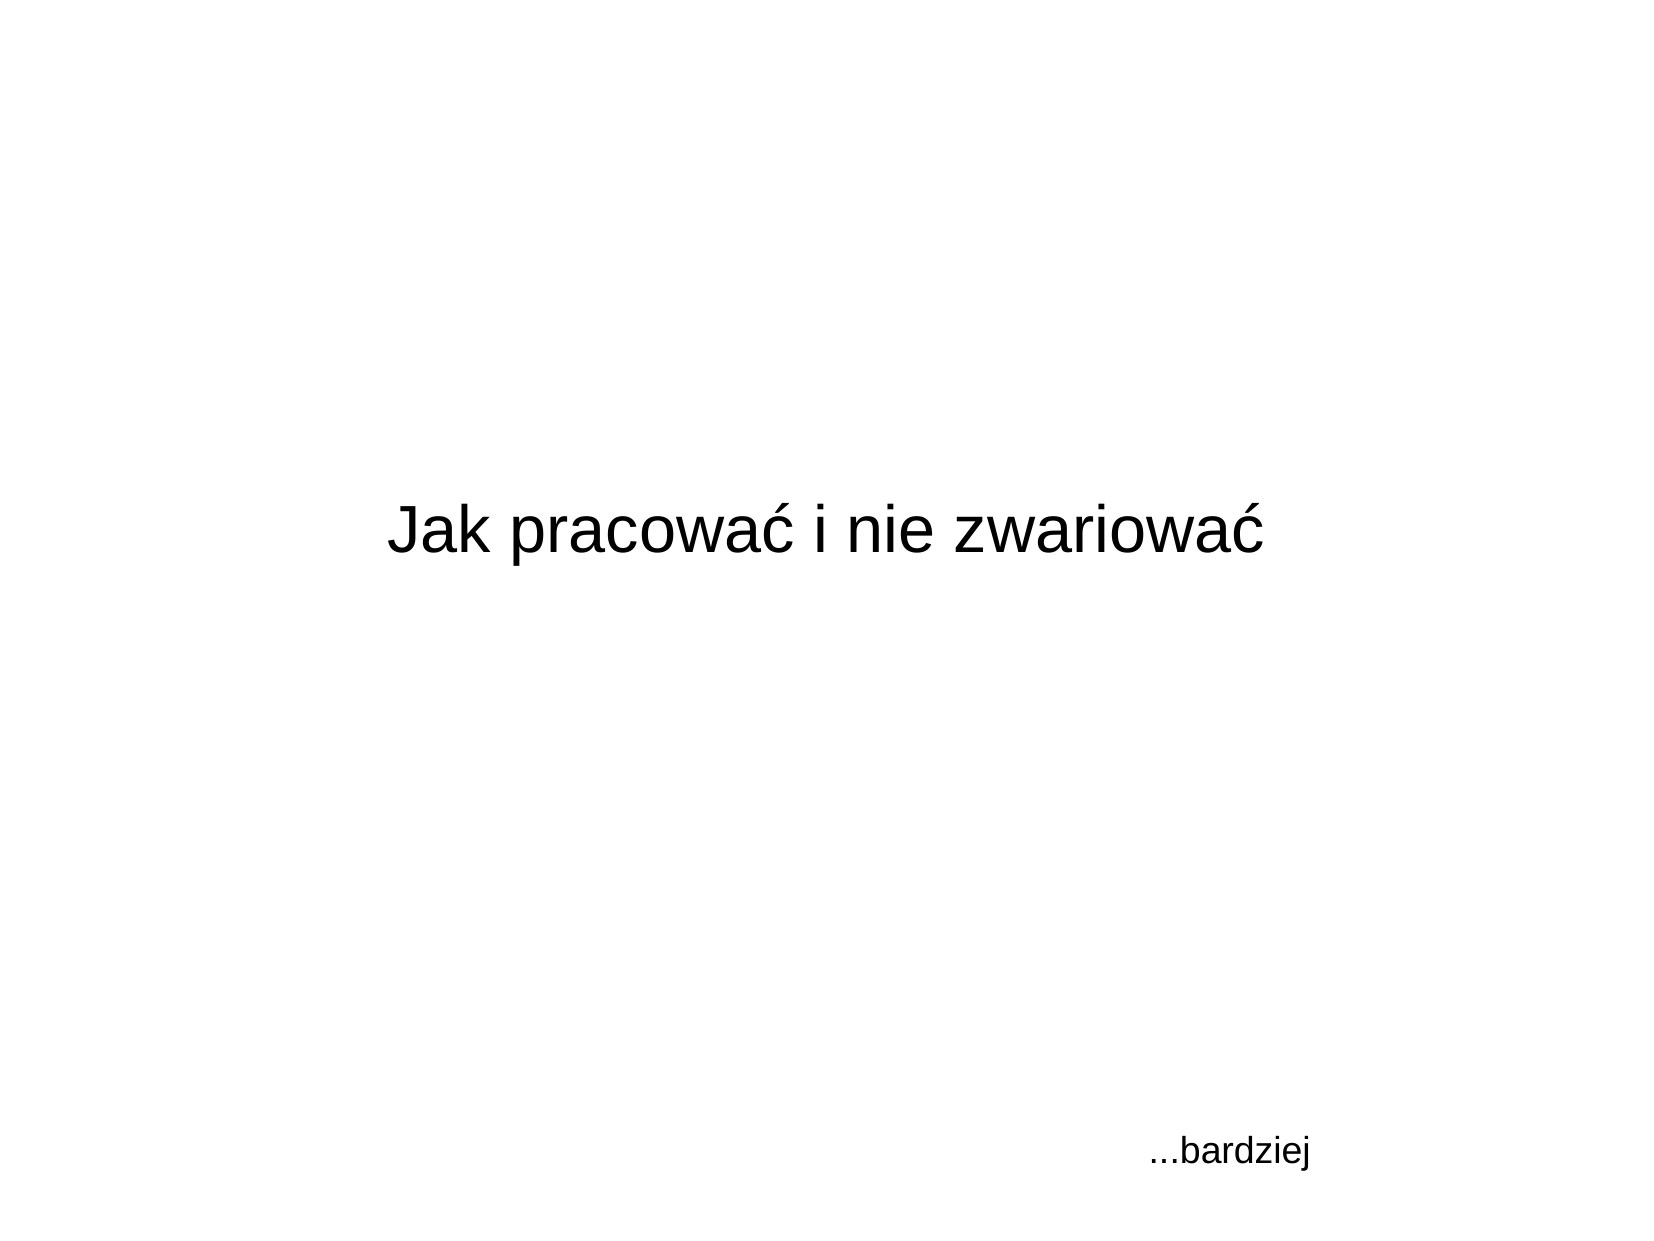

# Jak pracować i nie zwariować
...bardziej